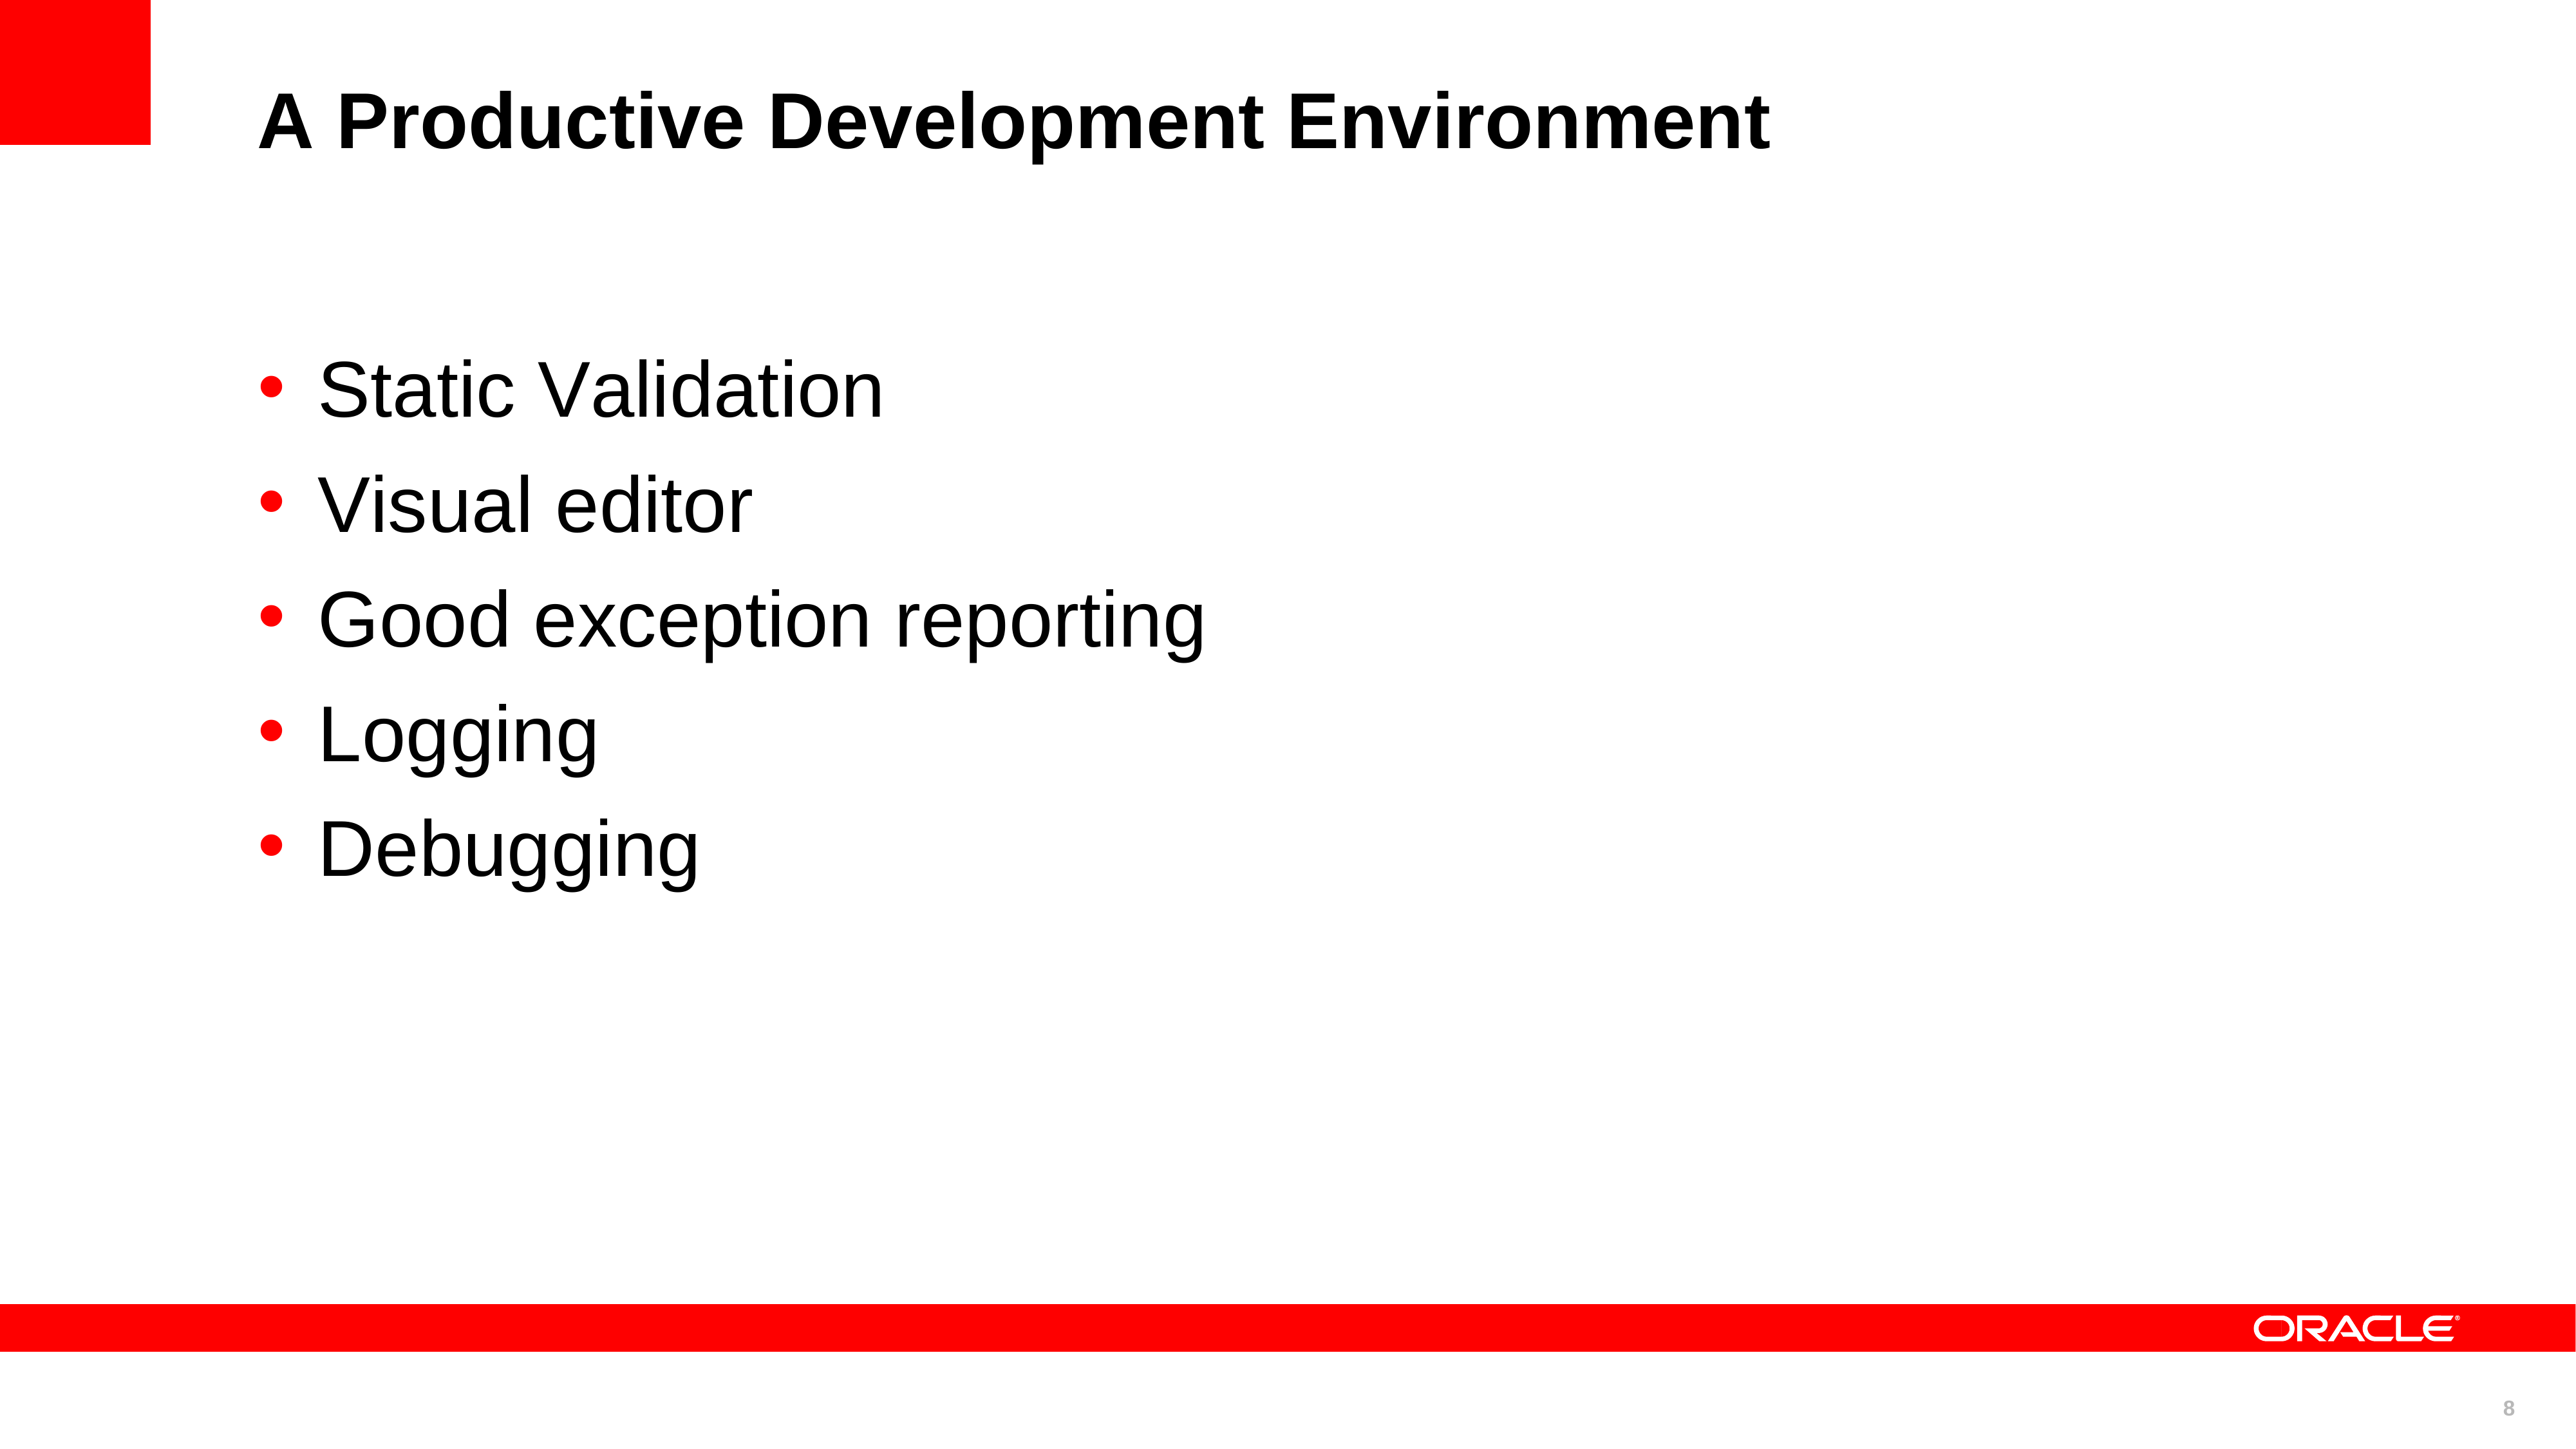

# A Productive Development Environment
Static Validation
Visual editor
Good exception reporting
Logging
Debugging